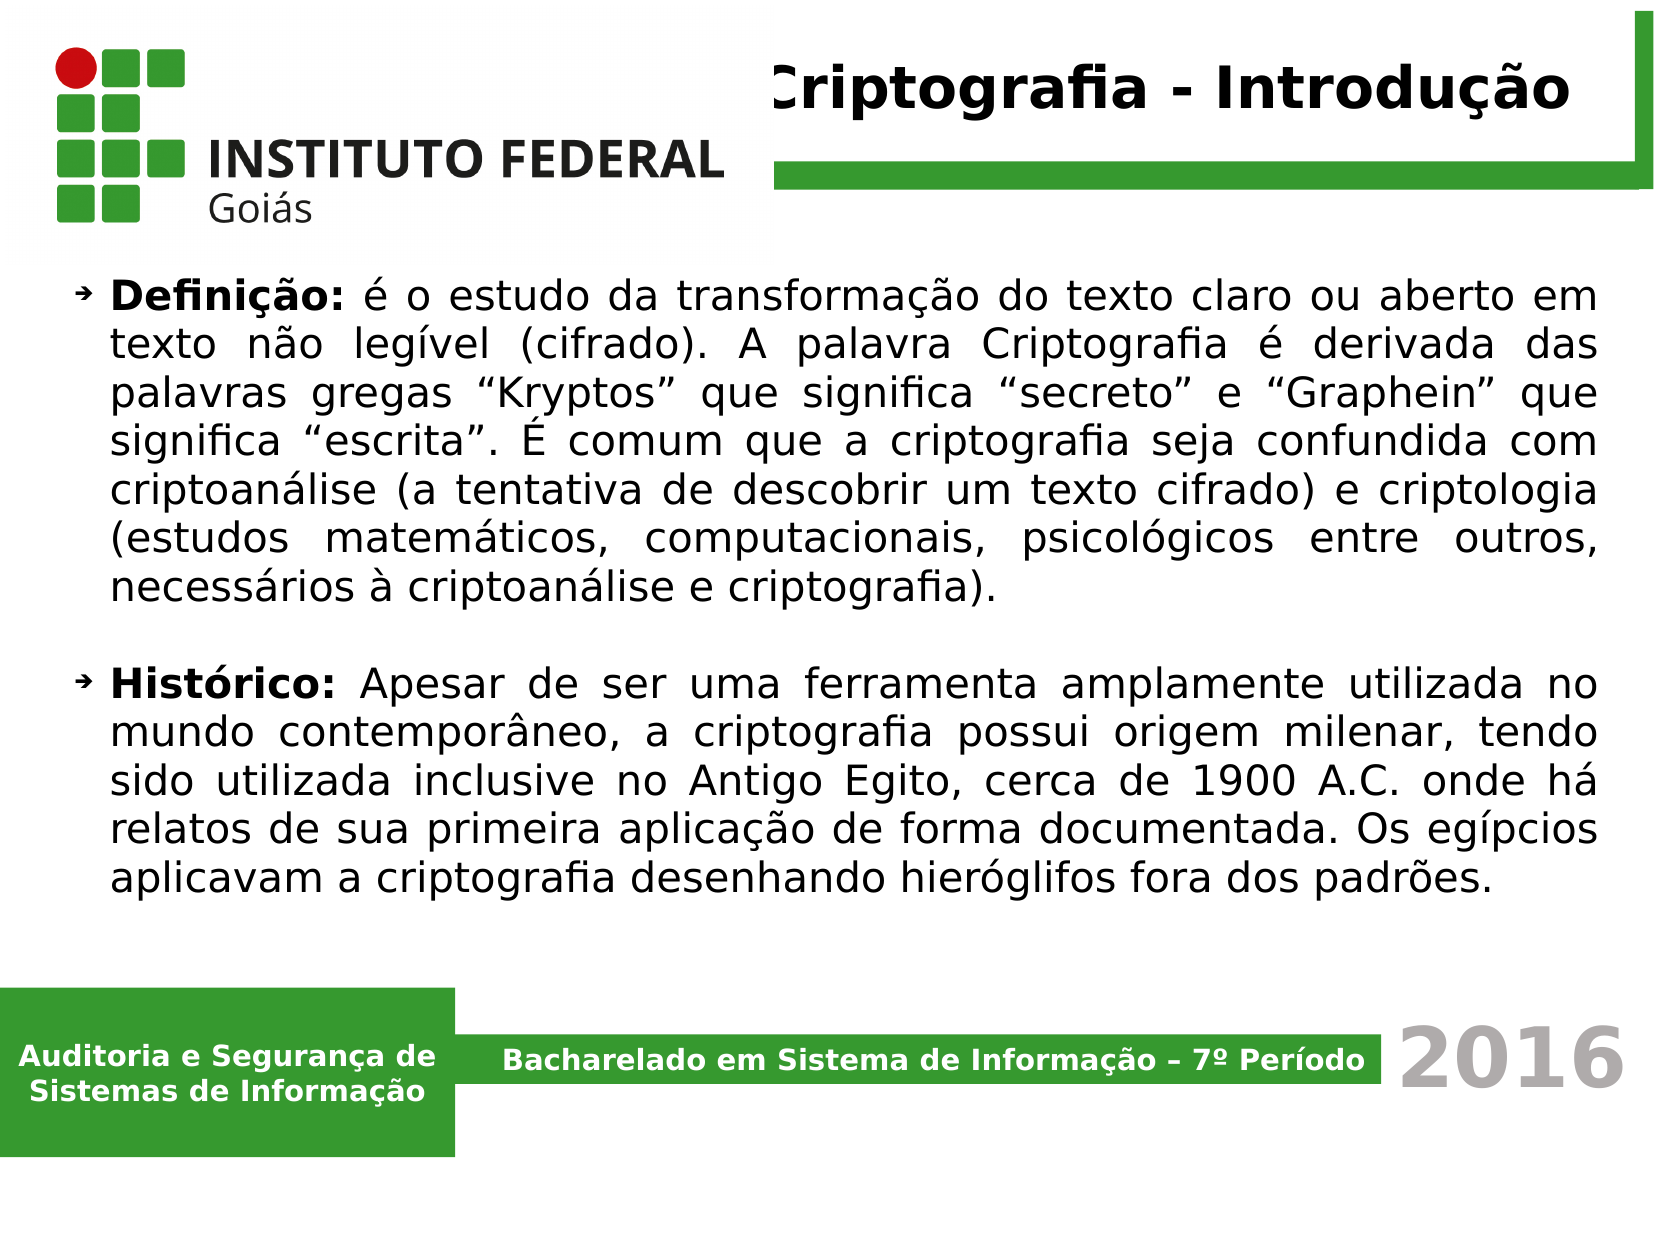

Criptografia - Introdução
Definição: é o estudo da transformação do texto claro ou aberto em texto não legível (cifrado). A palavra Criptografia é derivada das palavras gregas “Kryptos” que significa “secreto” e “Graphein” que significa “escrita”. É comum que a criptografia seja confundida com criptoanálise (a tentativa de descobrir um texto cifrado) e criptologia (estudos matemáticos, computacionais, psicológicos entre outros, necessários à criptoanálise e criptografia).
Histórico: Apesar de ser uma ferramenta amplamente utilizada no mundo contemporâneo, a criptografia possui origem milenar, tendo sido utilizada inclusive no Antigo Egito, cerca de 1900 A.C. onde há relatos de sua primeira aplicação de forma documentada. Os egípcios aplicavam a criptografia desenhando hieróglifos fora dos padrões.
Auditoria e Segurança de Sistemas de Informação
2016
Bacharelado em Sistema de Informação – 7º Período